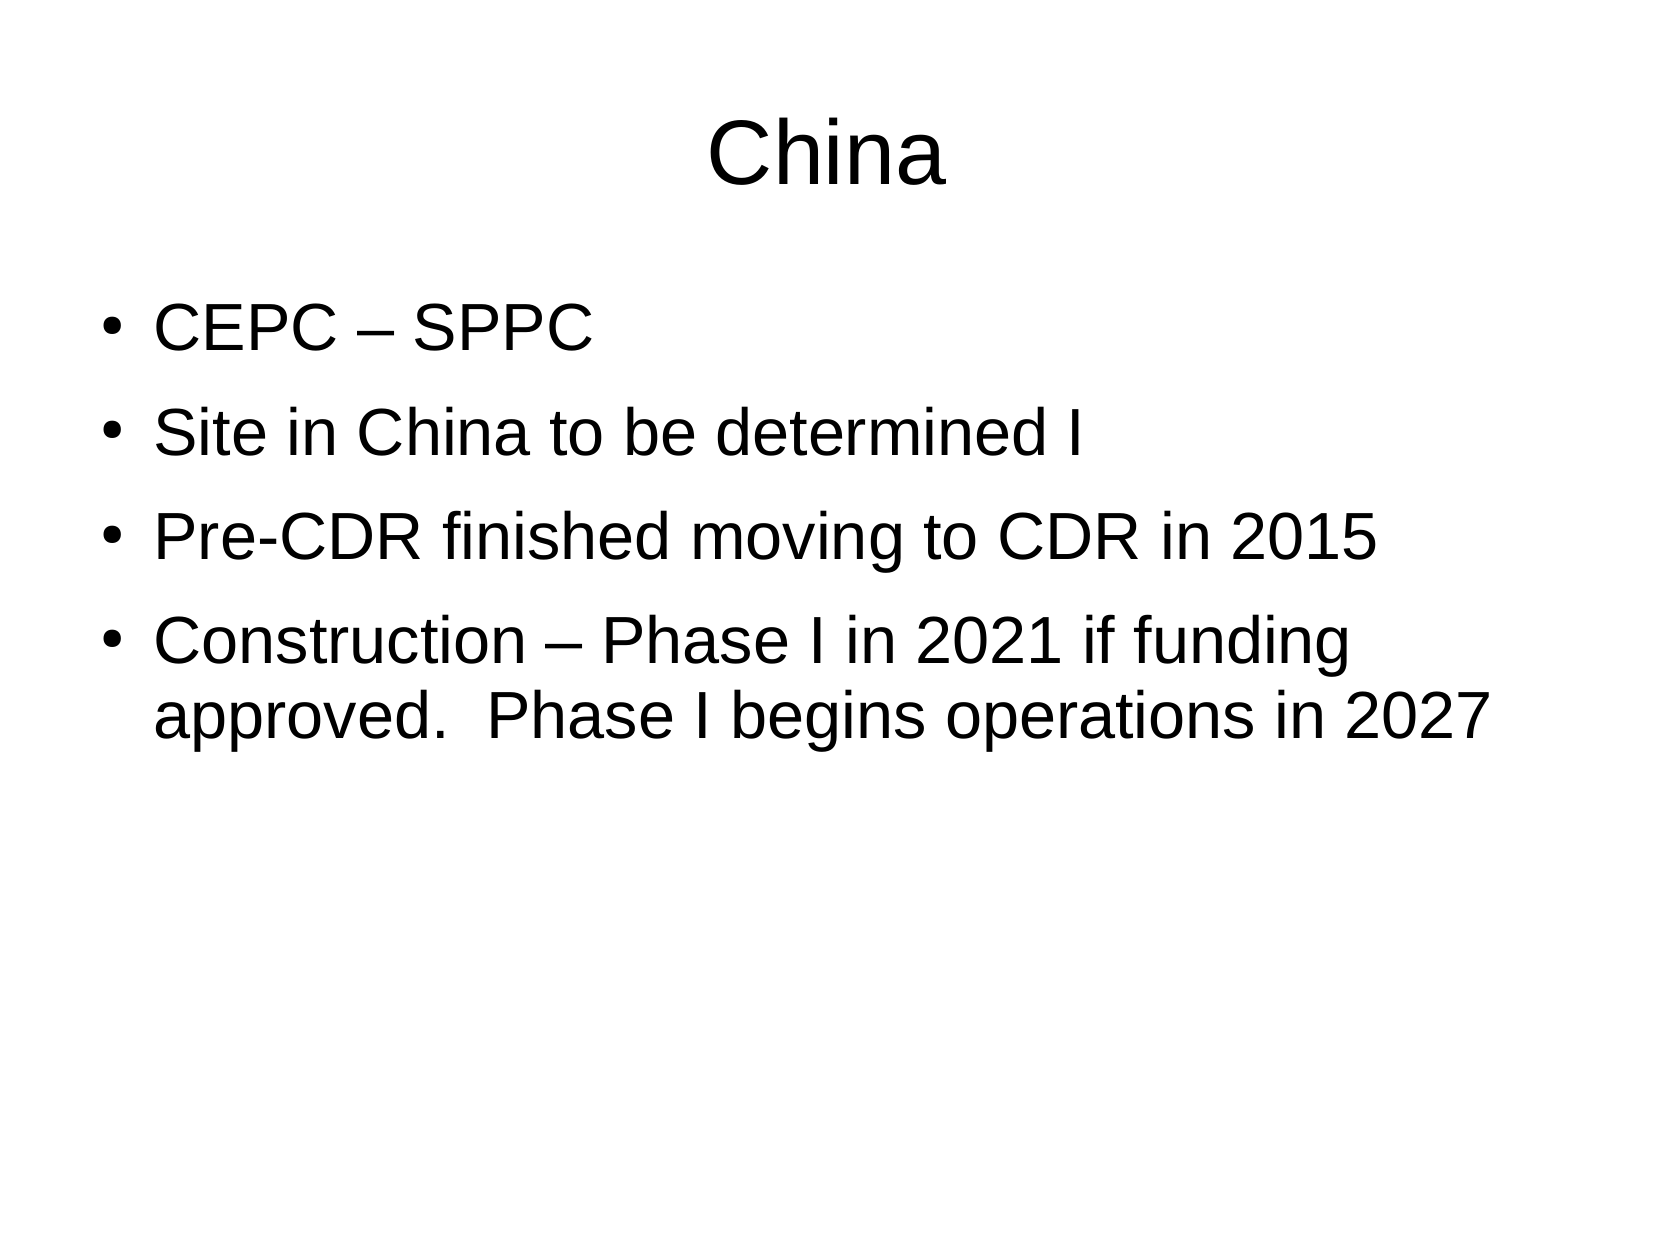

# China
CEPC – SPPC
Site in China to be determined I
Pre-CDR finished moving to CDR in 2015
Construction – Phase I in 2021 if funding approved. Phase I begins operations in 2027